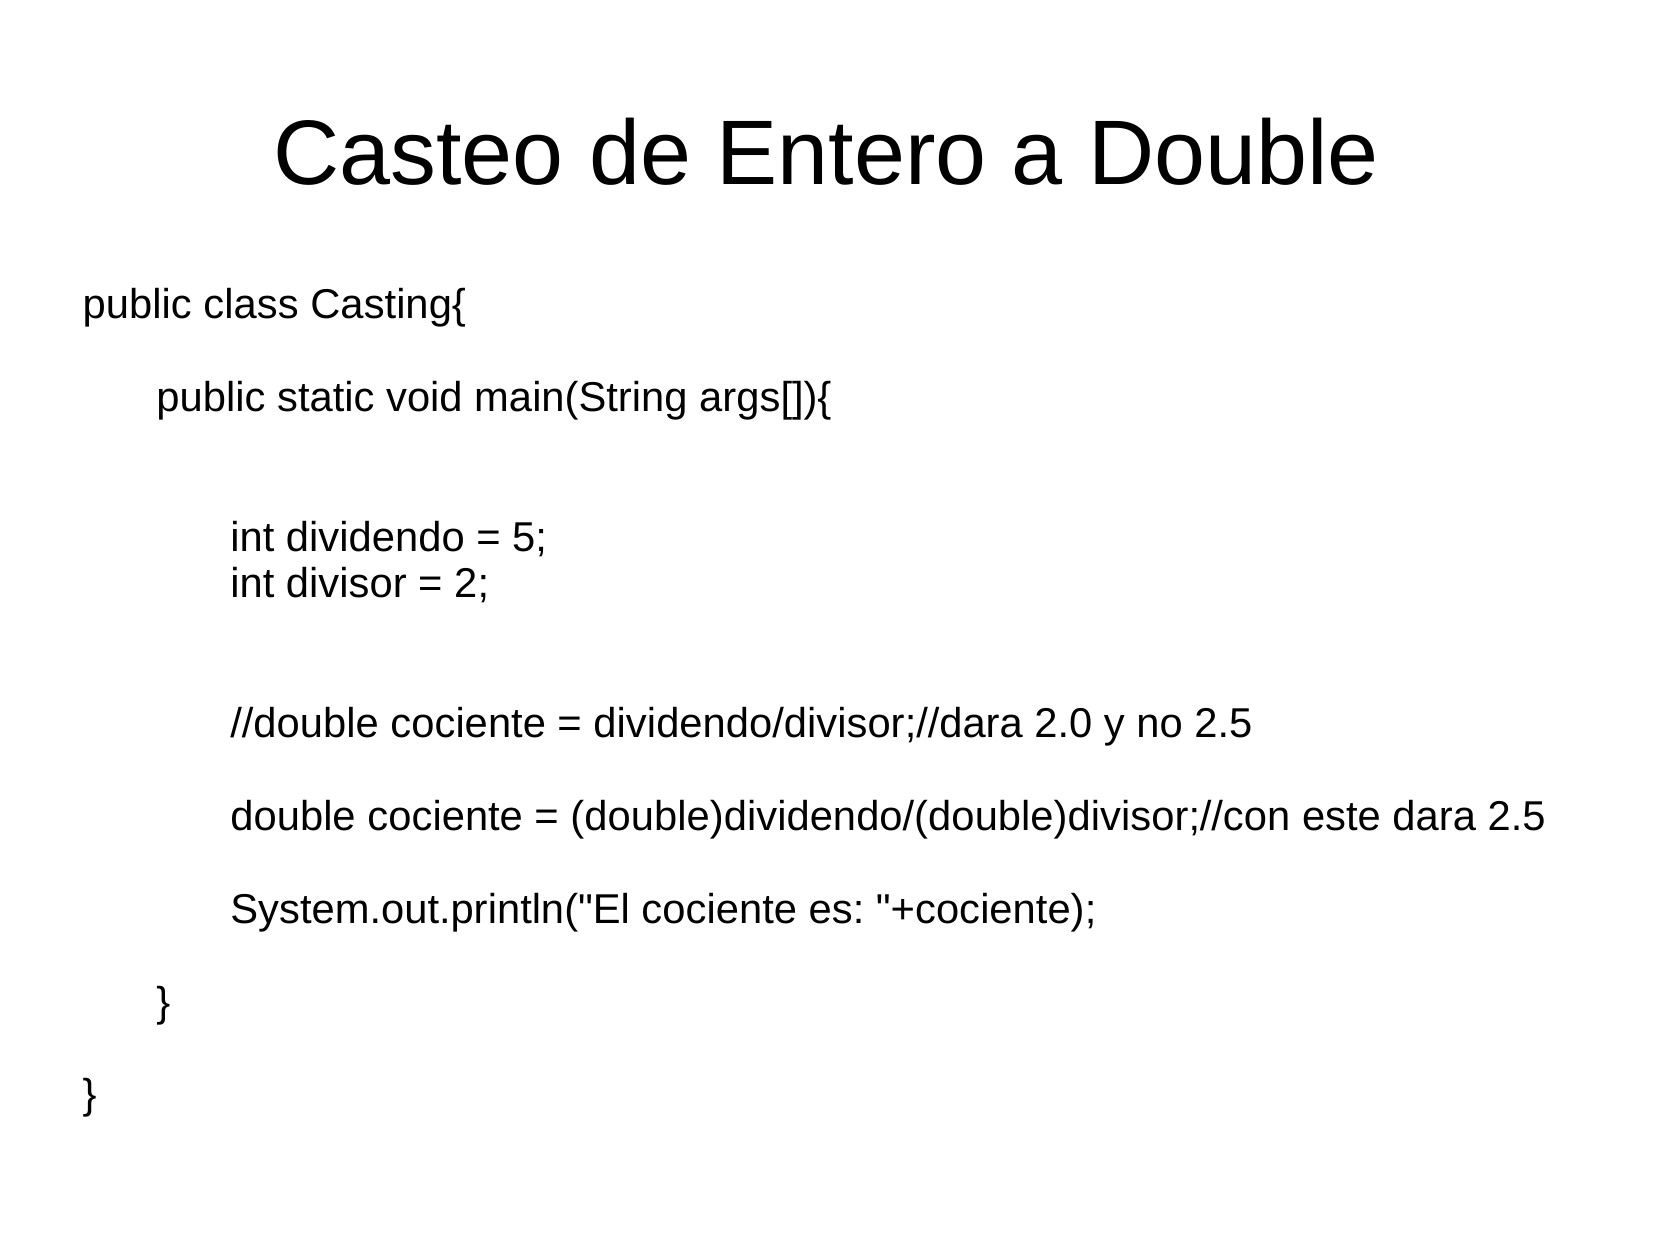

# Casteo de Entero a Double
public class Casting{
	public static void main(String args[]){
		int dividendo = 5;
		int divisor = 2;
		//double cociente = dividendo/divisor;//dara 2.0 y no 2.5
		double cociente = (double)dividendo/(double)divisor;//con este dara 2.5
		System.out.println("El cociente es: "+cociente);
	}
}